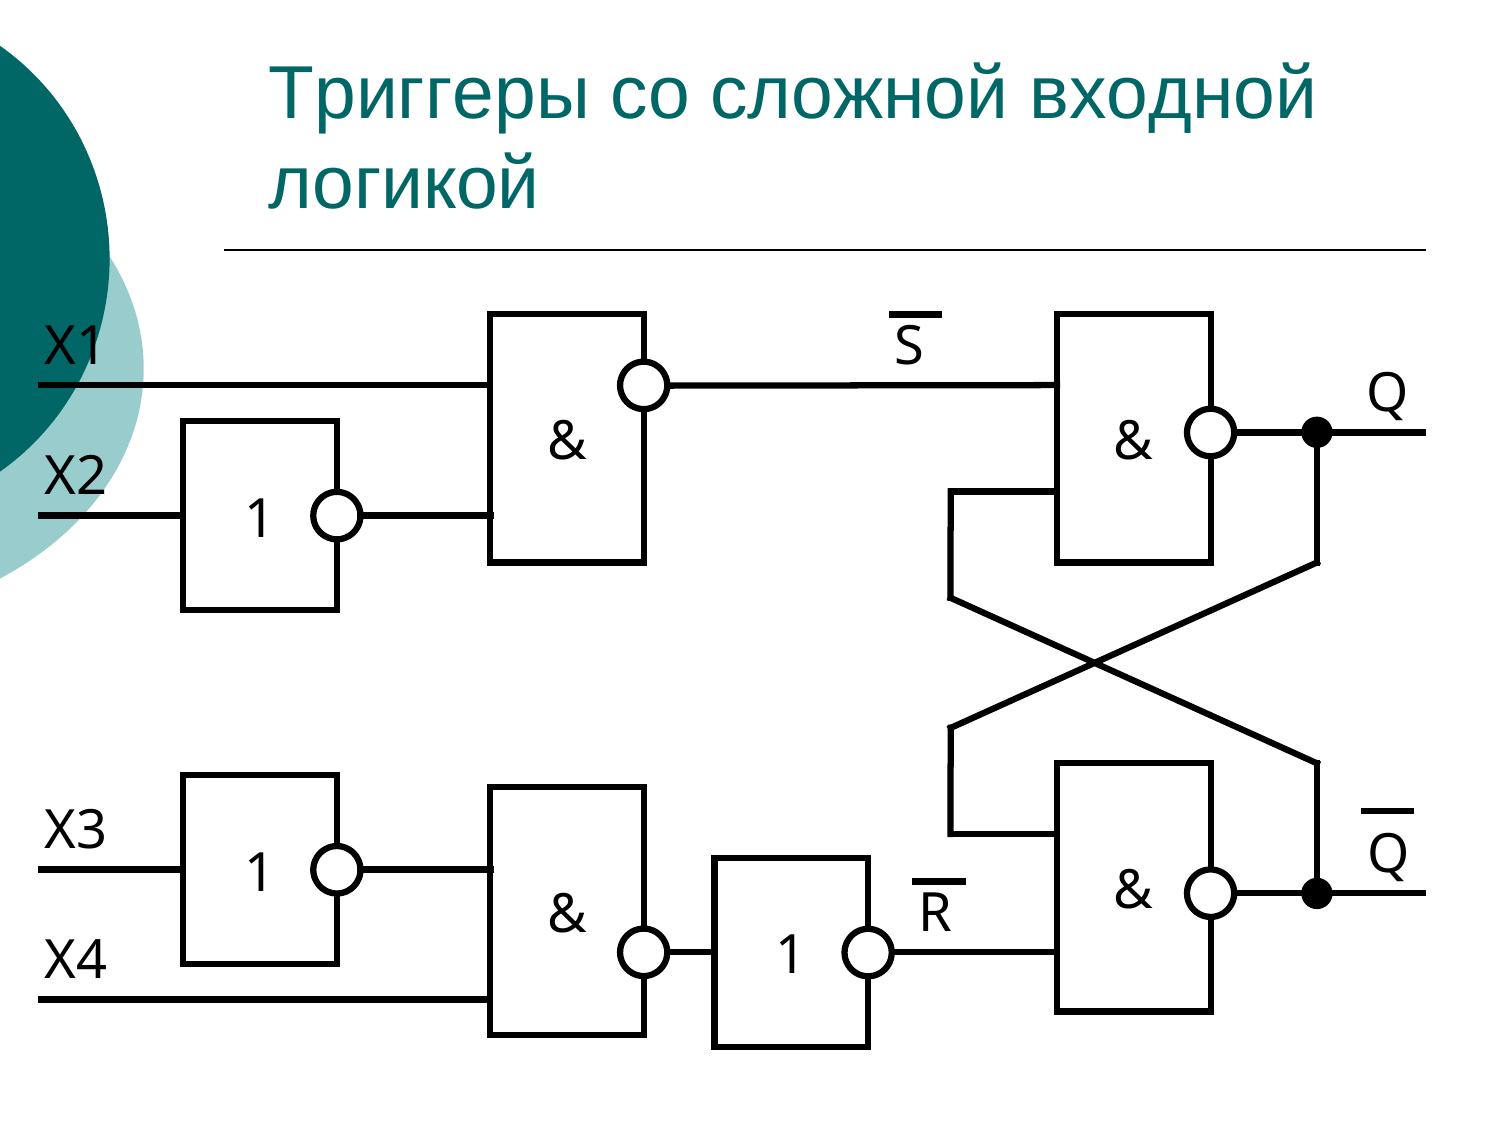

# Триггеры со сложной входной логикой
X1
S
&
&
Q
1
X2
&
1
X3
&
Q
1
R
X4